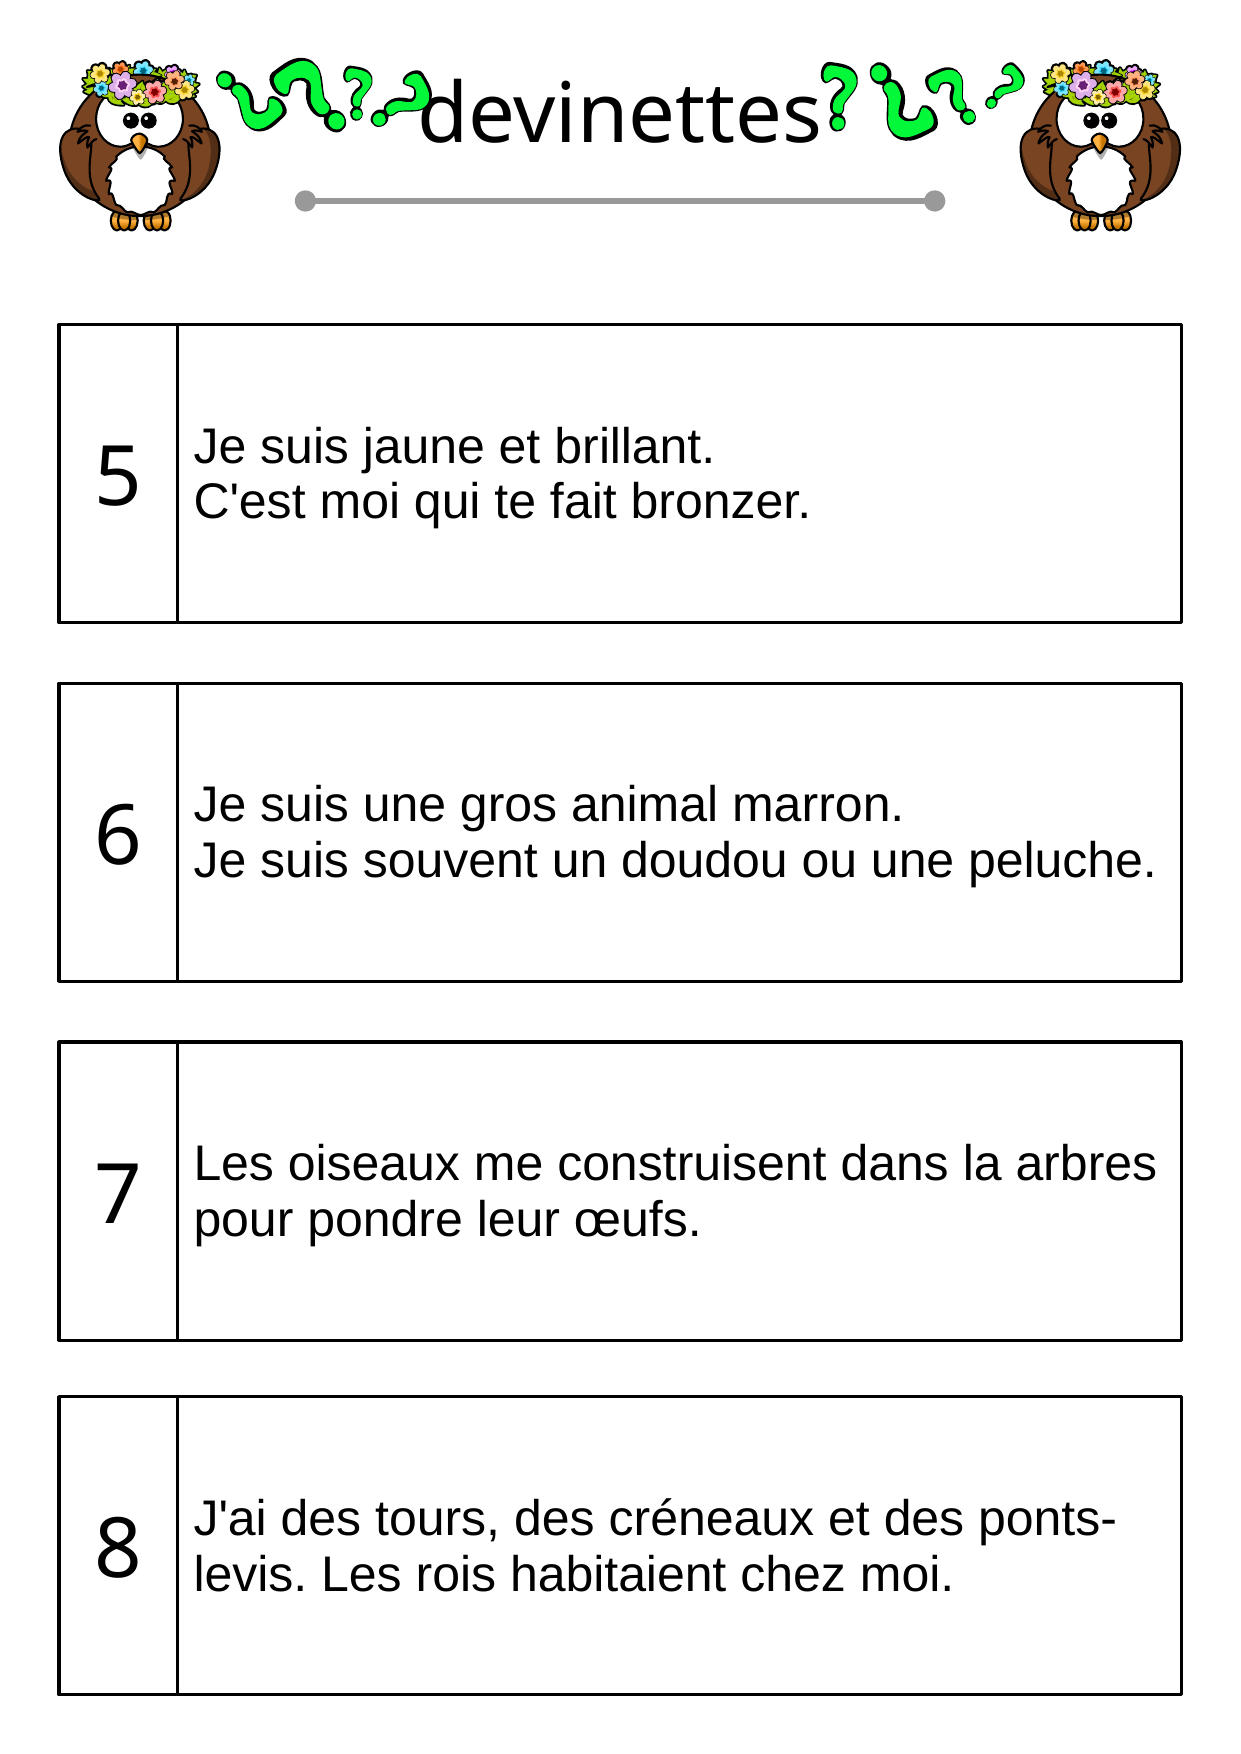

devinettes
5
Je suis jaune et brillant.
C'est moi qui te fait bronzer.
6
Je suis une gros animal marron.
Je suis souvent un doudou ou une peluche.
7
Les oiseaux me construisent dans la arbres pour pondre leur œufs.
8
J'ai des tours, des créneaux et des ponts-levis. Les rois habitaient chez moi.